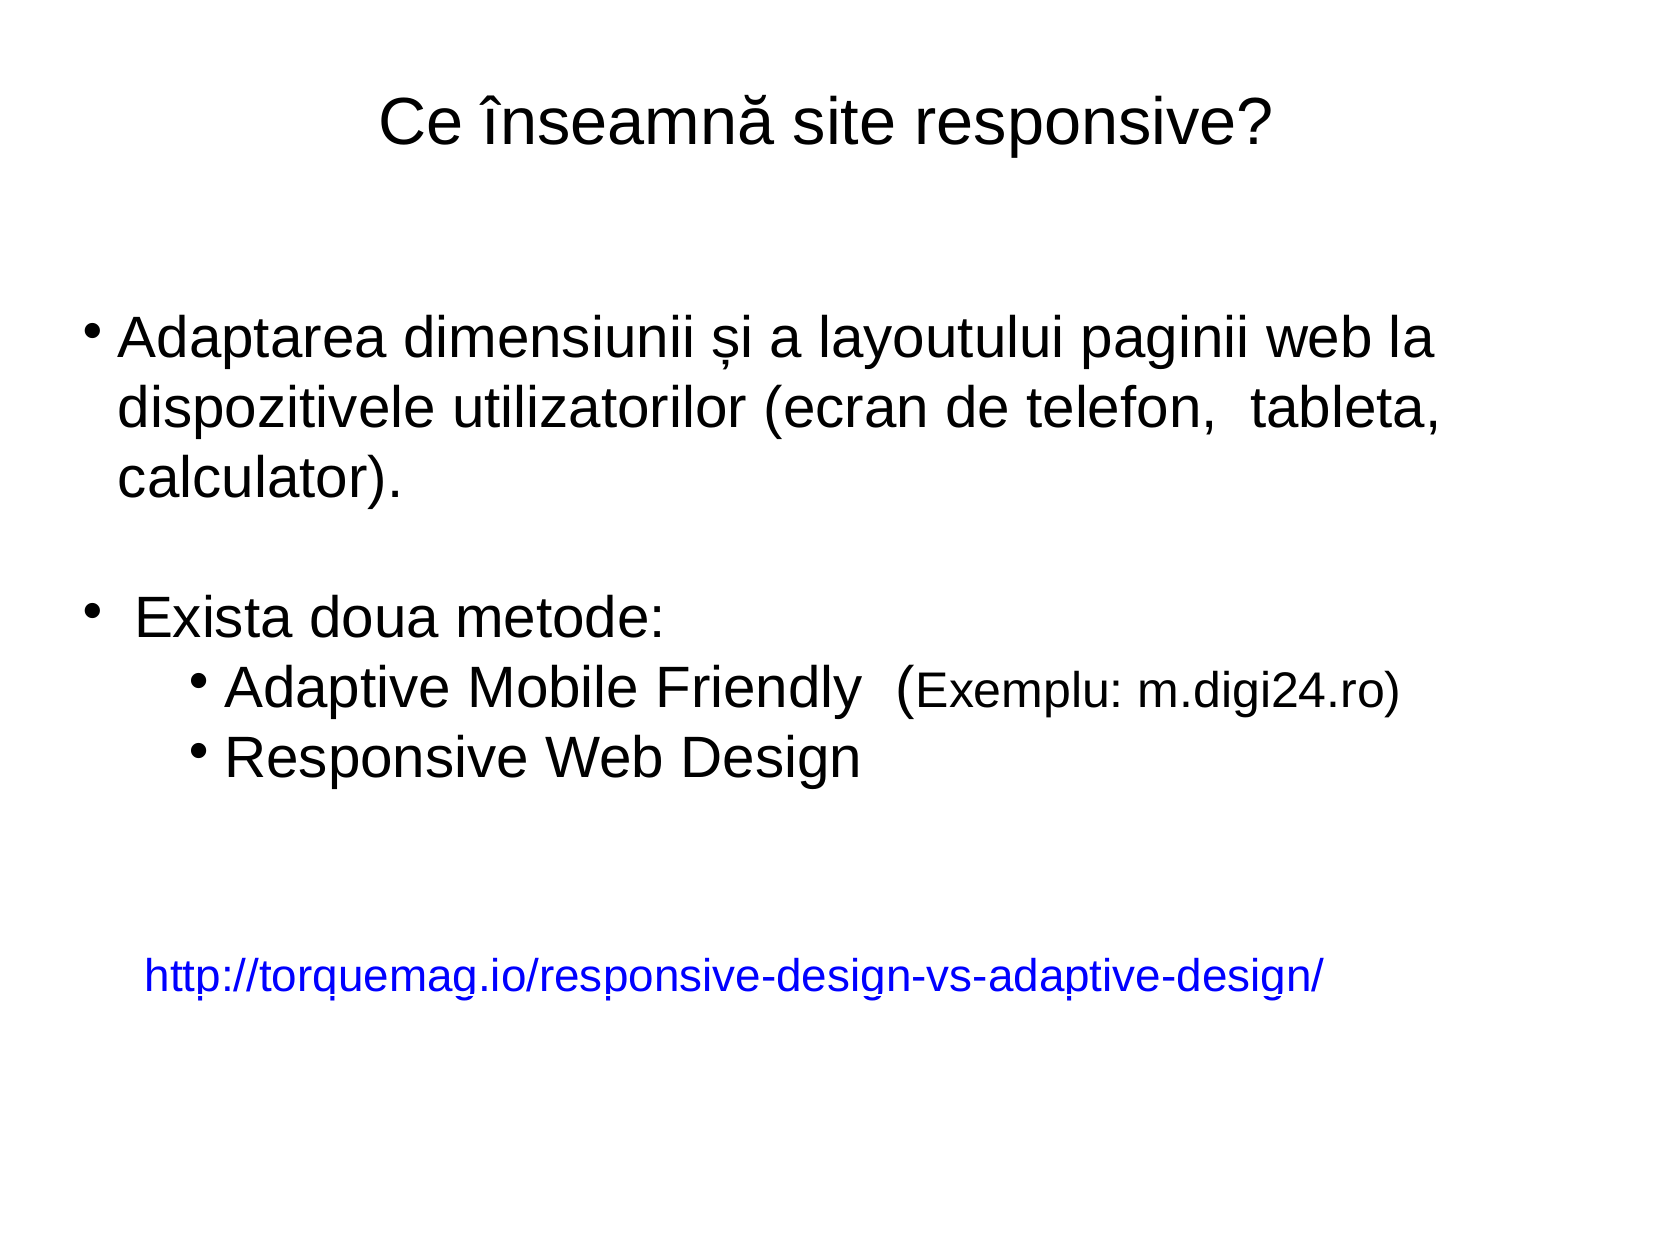

Ce înseamnă site responsive?
Adaptarea dimensiunii și a layoutului paginii web la dispozitivele utilizatorilor (ecran de telefon, tableta, calculator).
 Exista doua metode:
Adaptive Mobile Friendly (Exemplu: m.digi24.ro)
Responsive Web Design
http://torquemag.io/responsive-design-vs-adaptive-design/